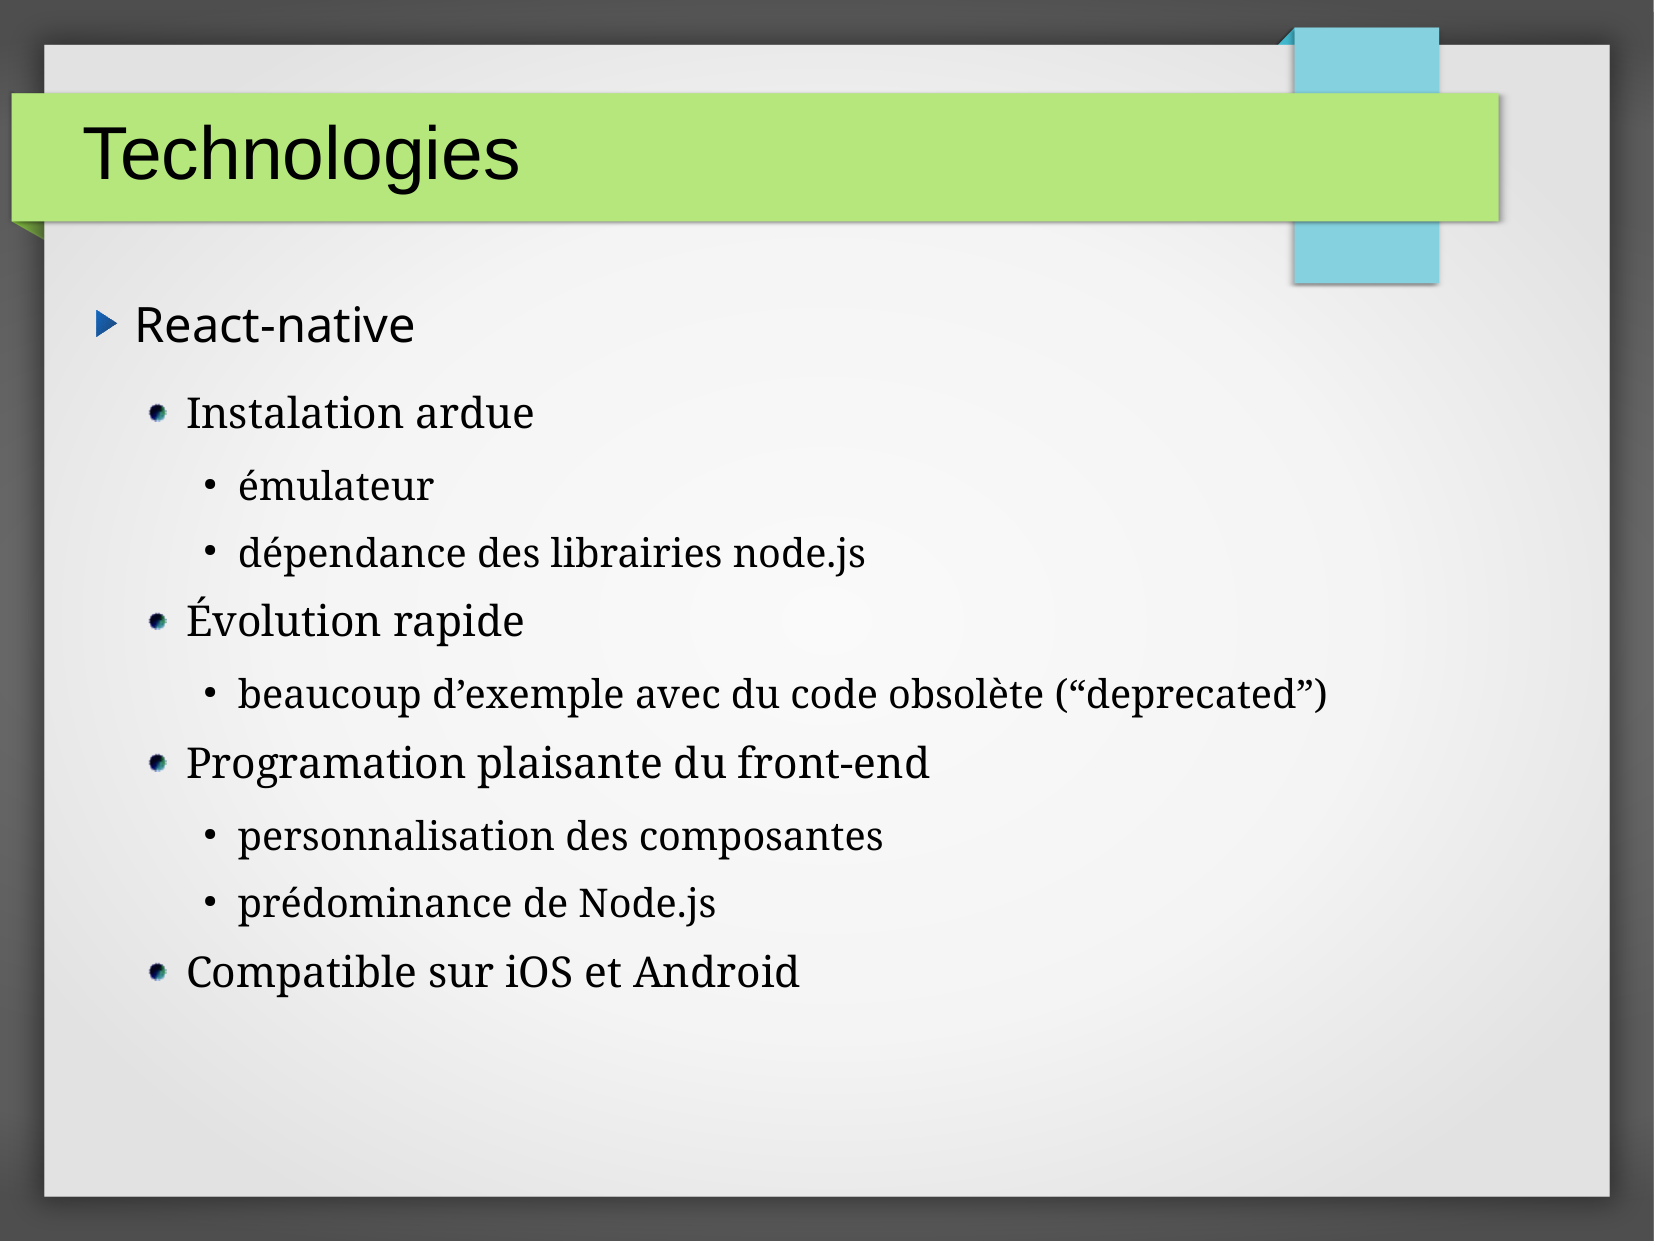

# Technologies
React-native
Instalation ardue
émulateur
dépendance des librairies node.js
Évolution rapide
beaucoup d’exemple avec du code obsolète (“deprecated”)
Programation plaisante du front-end
personnalisation des composantes
prédominance de Node.js
Compatible sur iOS et Android